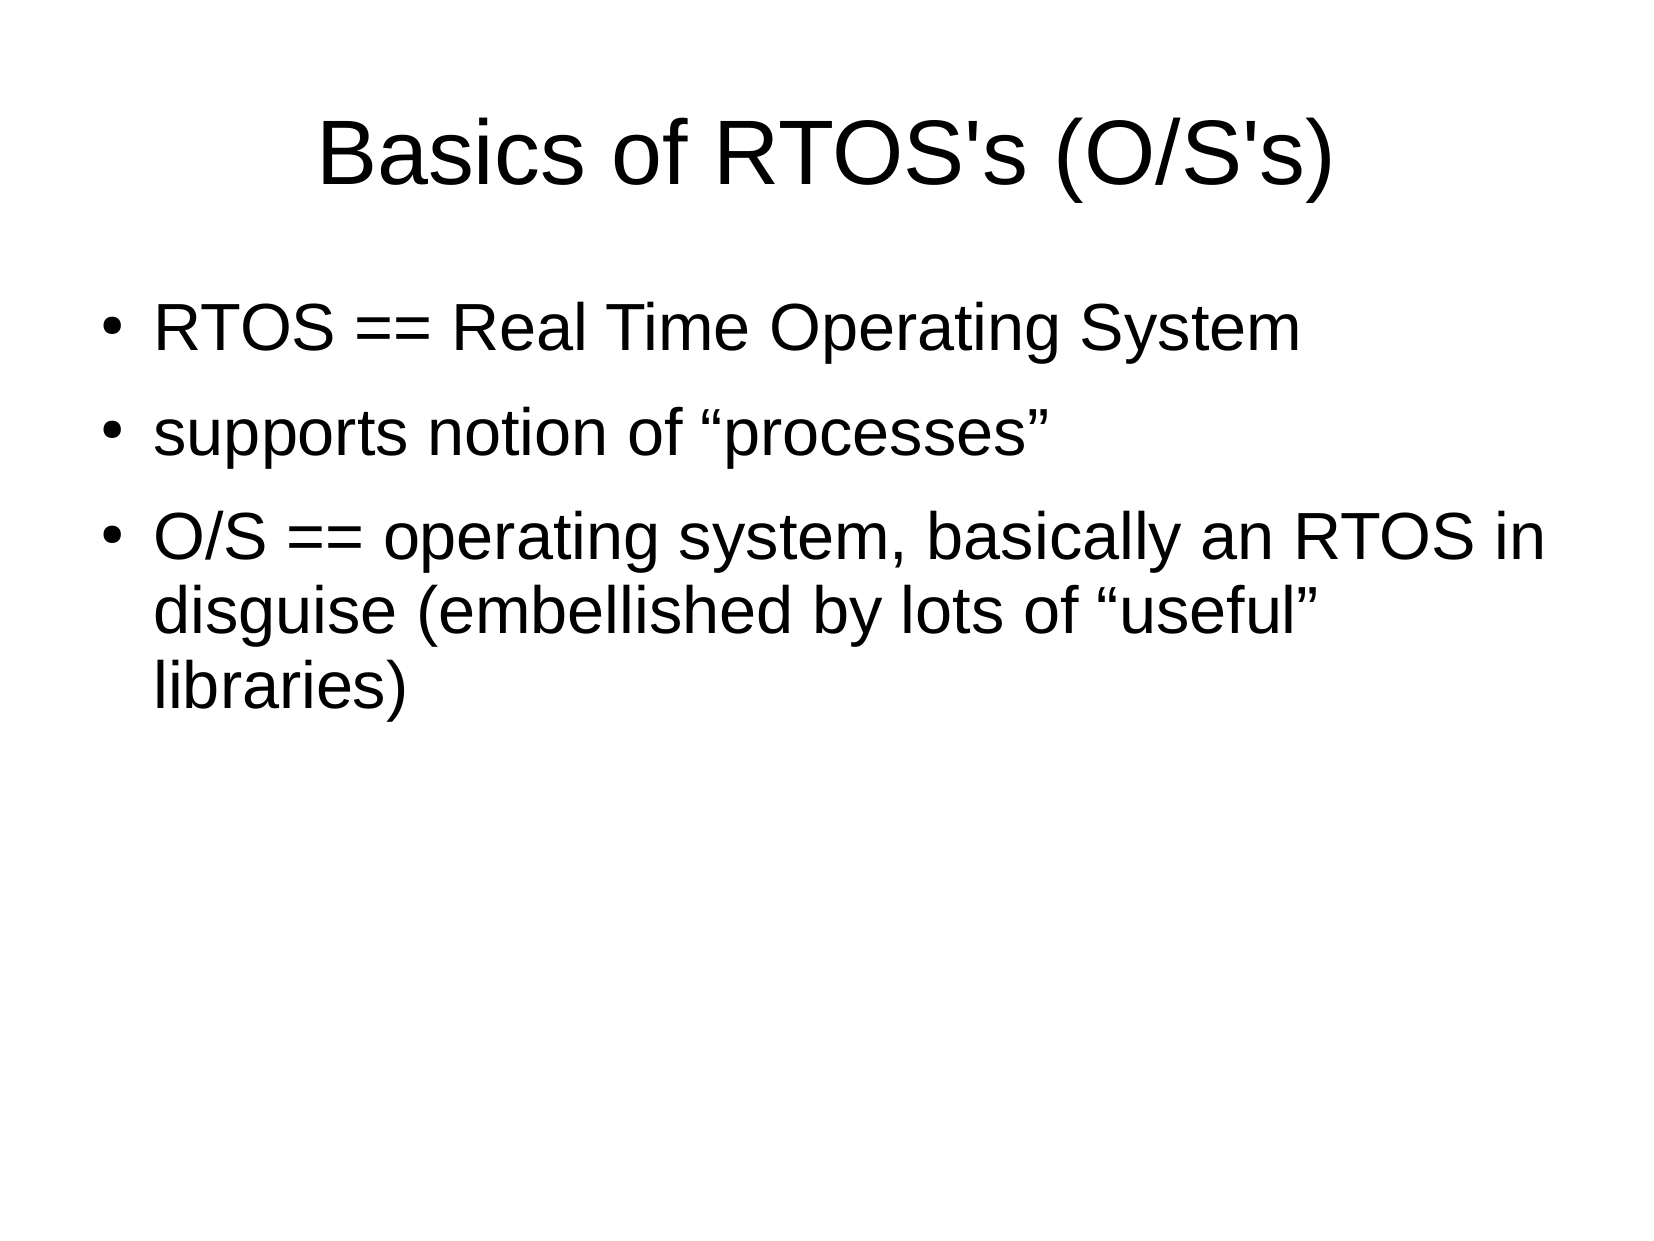

# Basics of RTOS's (O/S's)
RTOS == Real Time Operating System
supports notion of “processes”
O/S == operating system, basically an RTOS in disguise (embellished by lots of “useful” libraries)